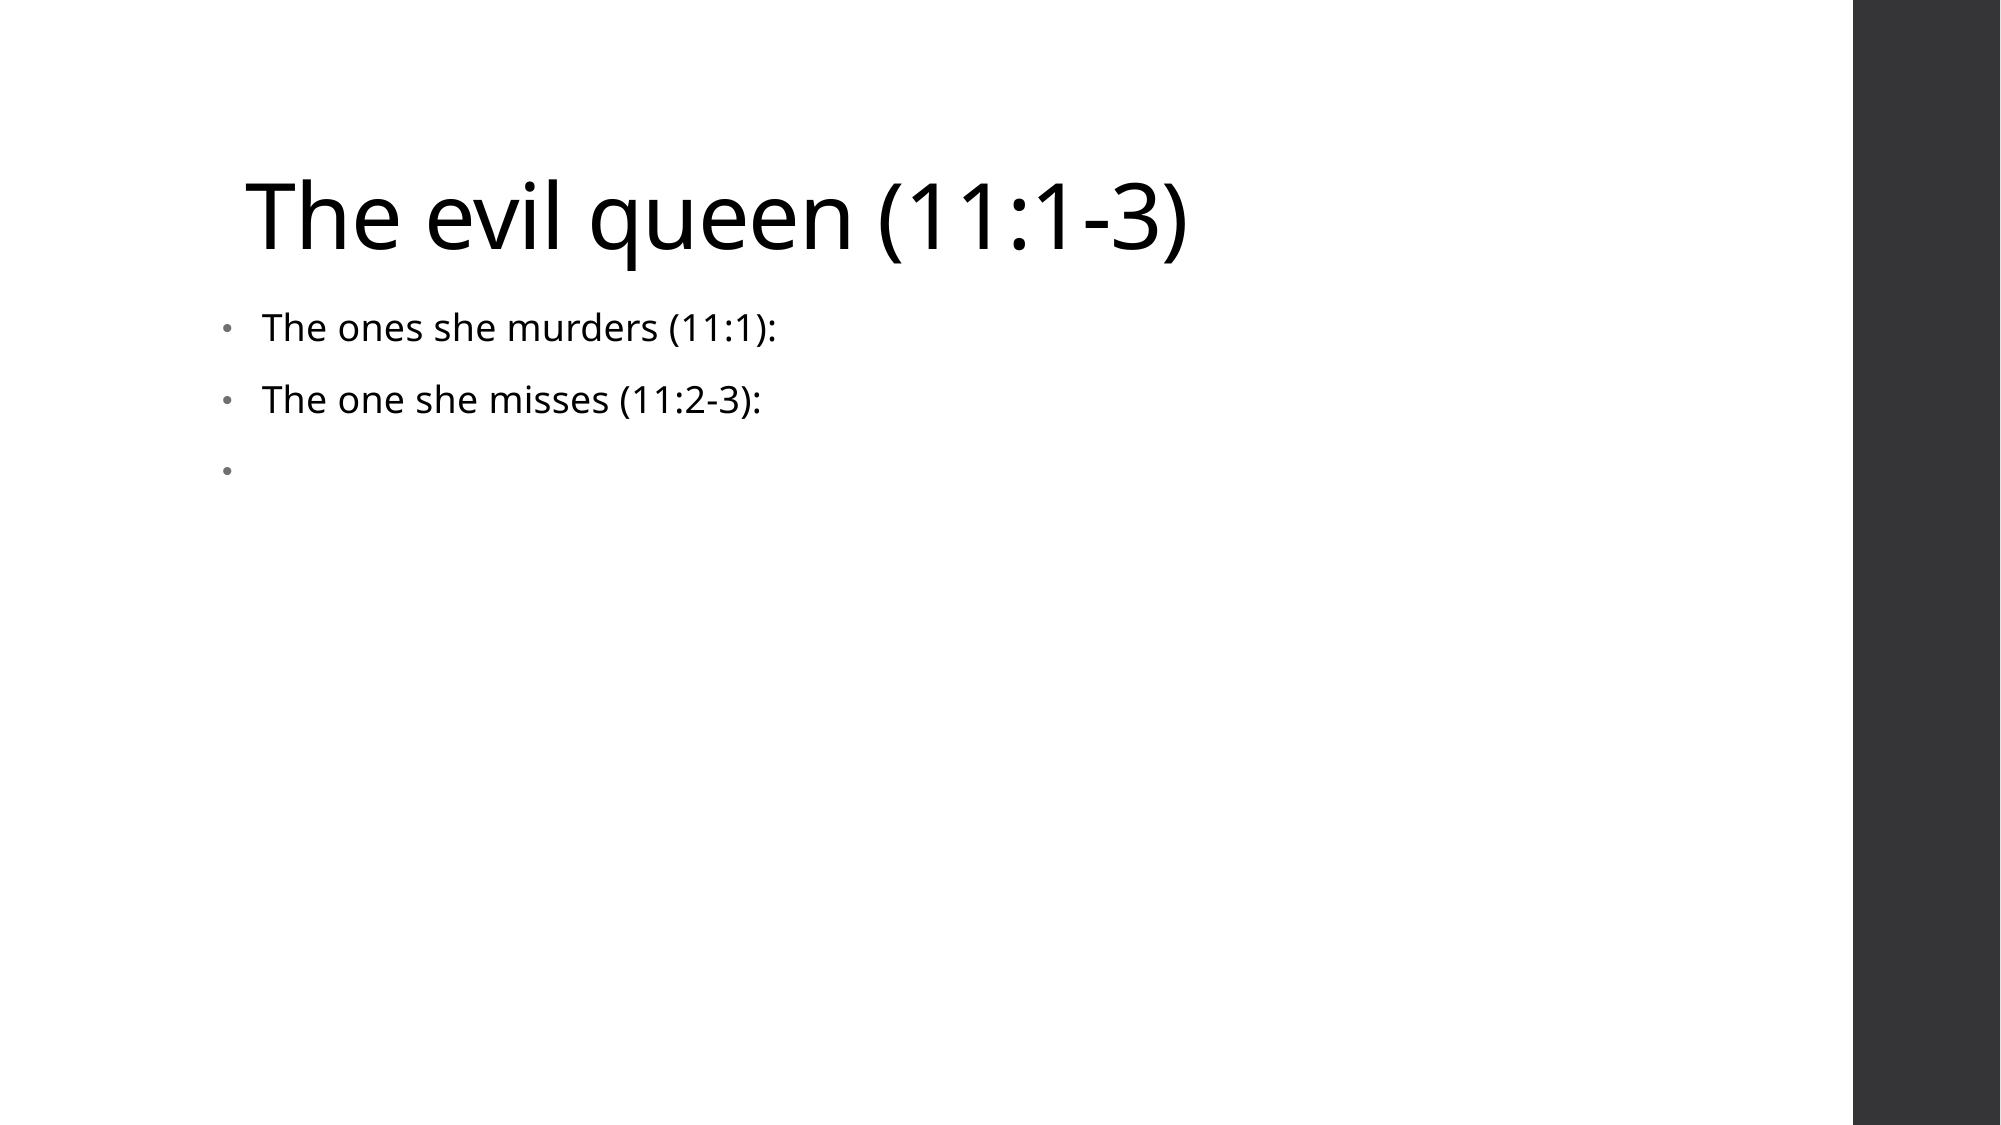

# The evil queen (11:1-3)
 The ones she murders (11:1):
 The one she misses (11:2-3):